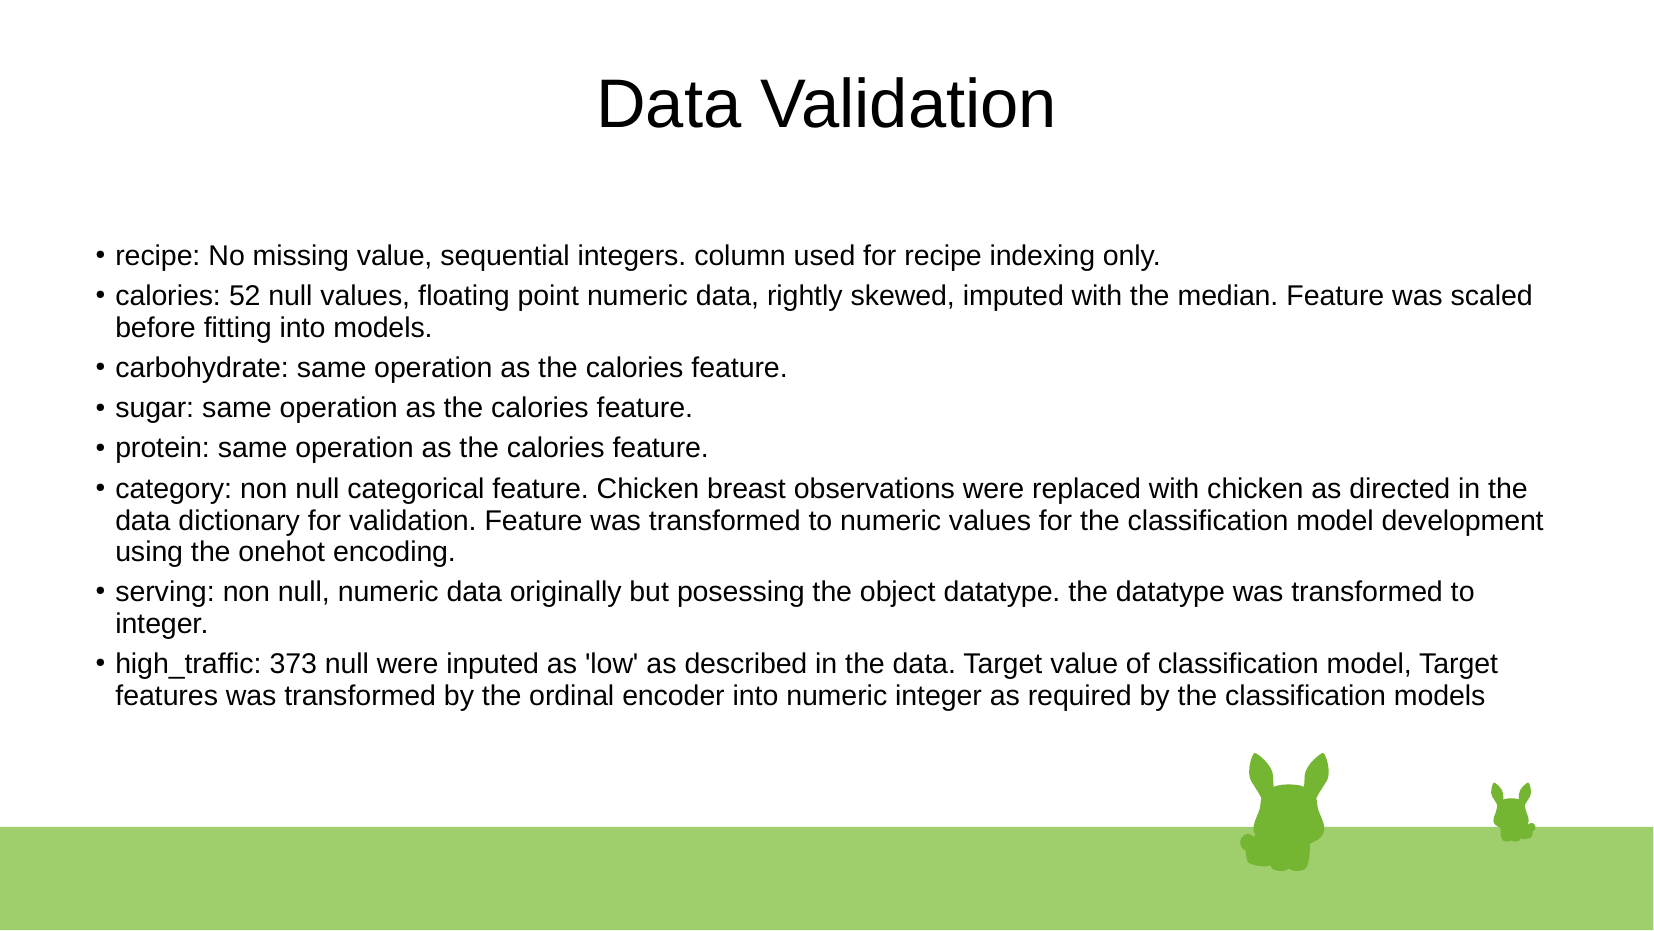

# Data Validation
recipe: No missing value, sequential integers. column used for recipe indexing only.
calories: 52 null values, floating point numeric data, rightly skewed, imputed with the median. Feature was scaled before fitting into models.
carbohydrate: same operation as the calories feature.
sugar: same operation as the calories feature.
protein: same operation as the calories feature.
category: non null categorical feature. Chicken breast observations were replaced with chicken as directed in the data dictionary for validation. Feature was transformed to numeric values for the classification model development using the onehot encoding.
serving: non null, numeric data originally but posessing the object datatype. the datatype was transformed to integer.
high_traffic: 373 null were inputed as 'low' as described in the data. Target value of classification model, Target features was transformed by the ordinal encoder into numeric integer as required by the classification models